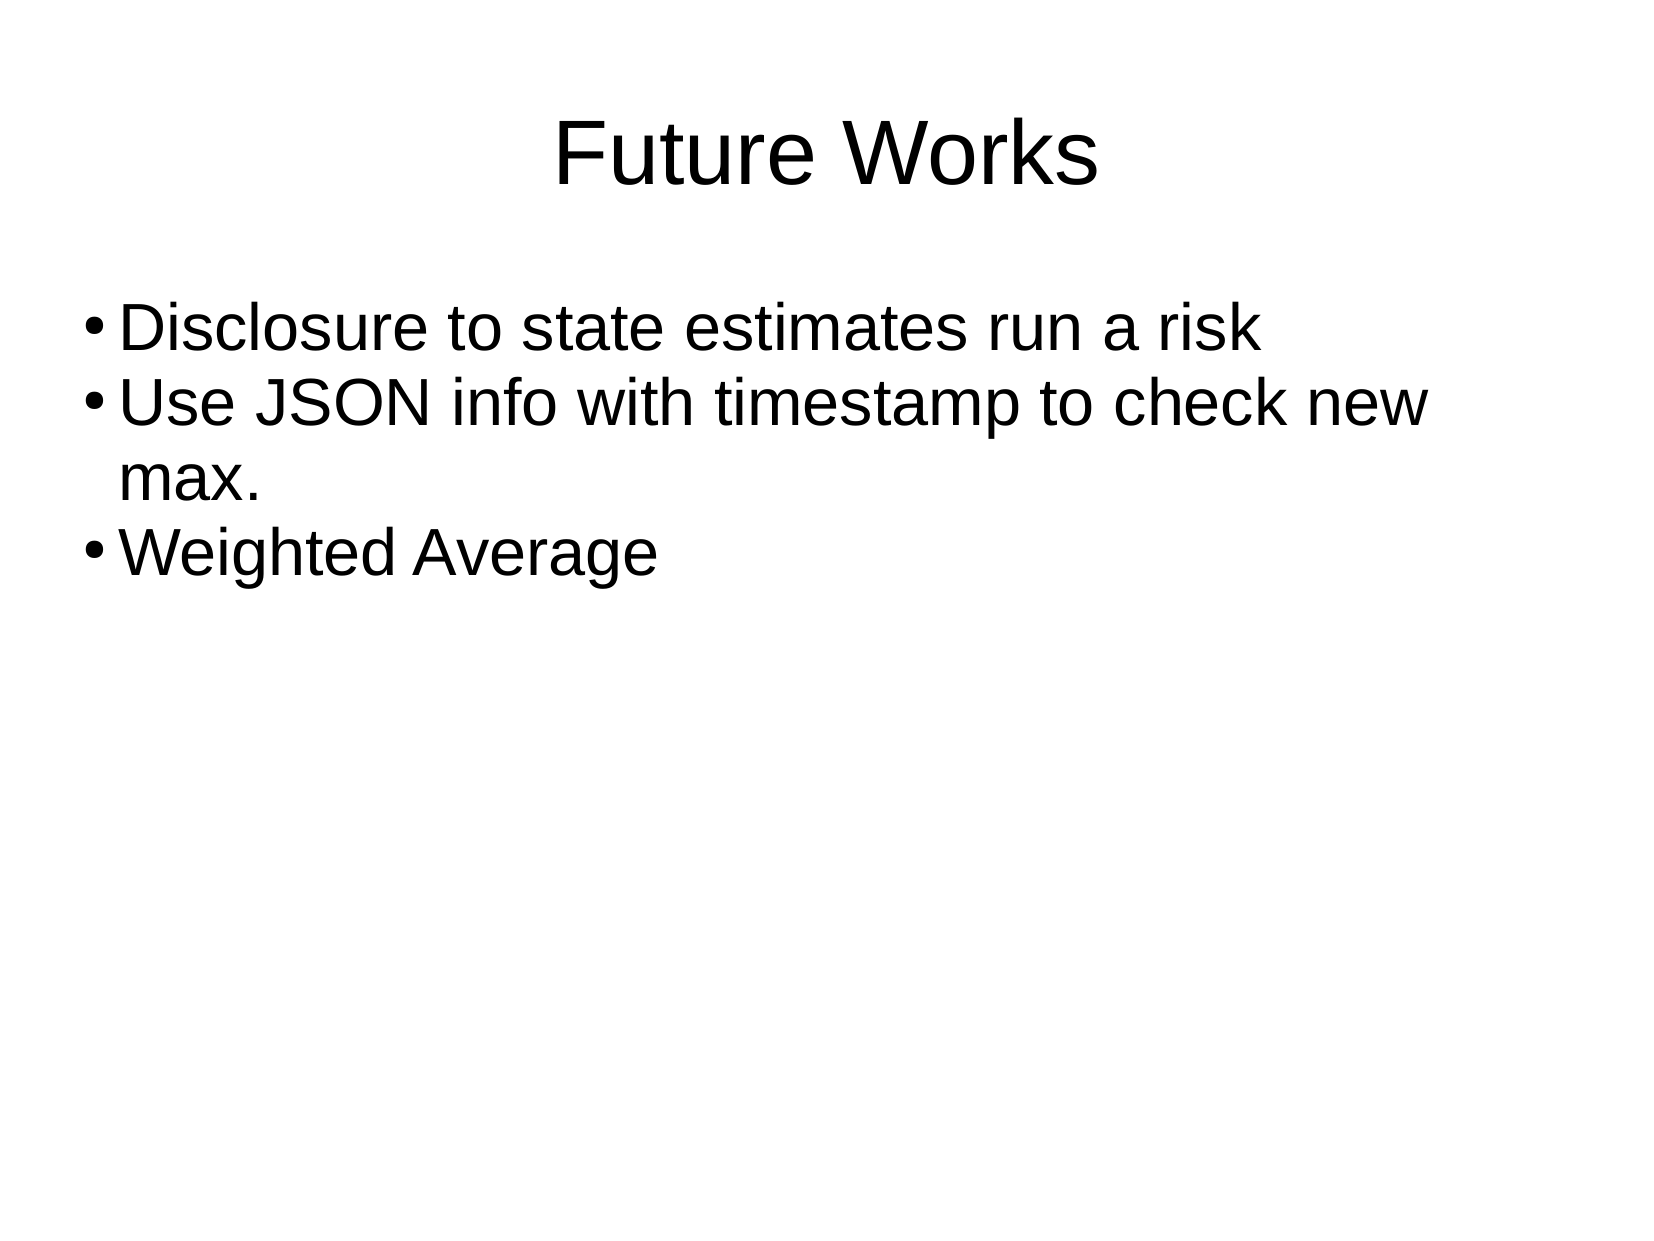

# Future Works
Disclosure to state estimates run a risk
Use JSON info with timestamp to check new max.
Weighted Average